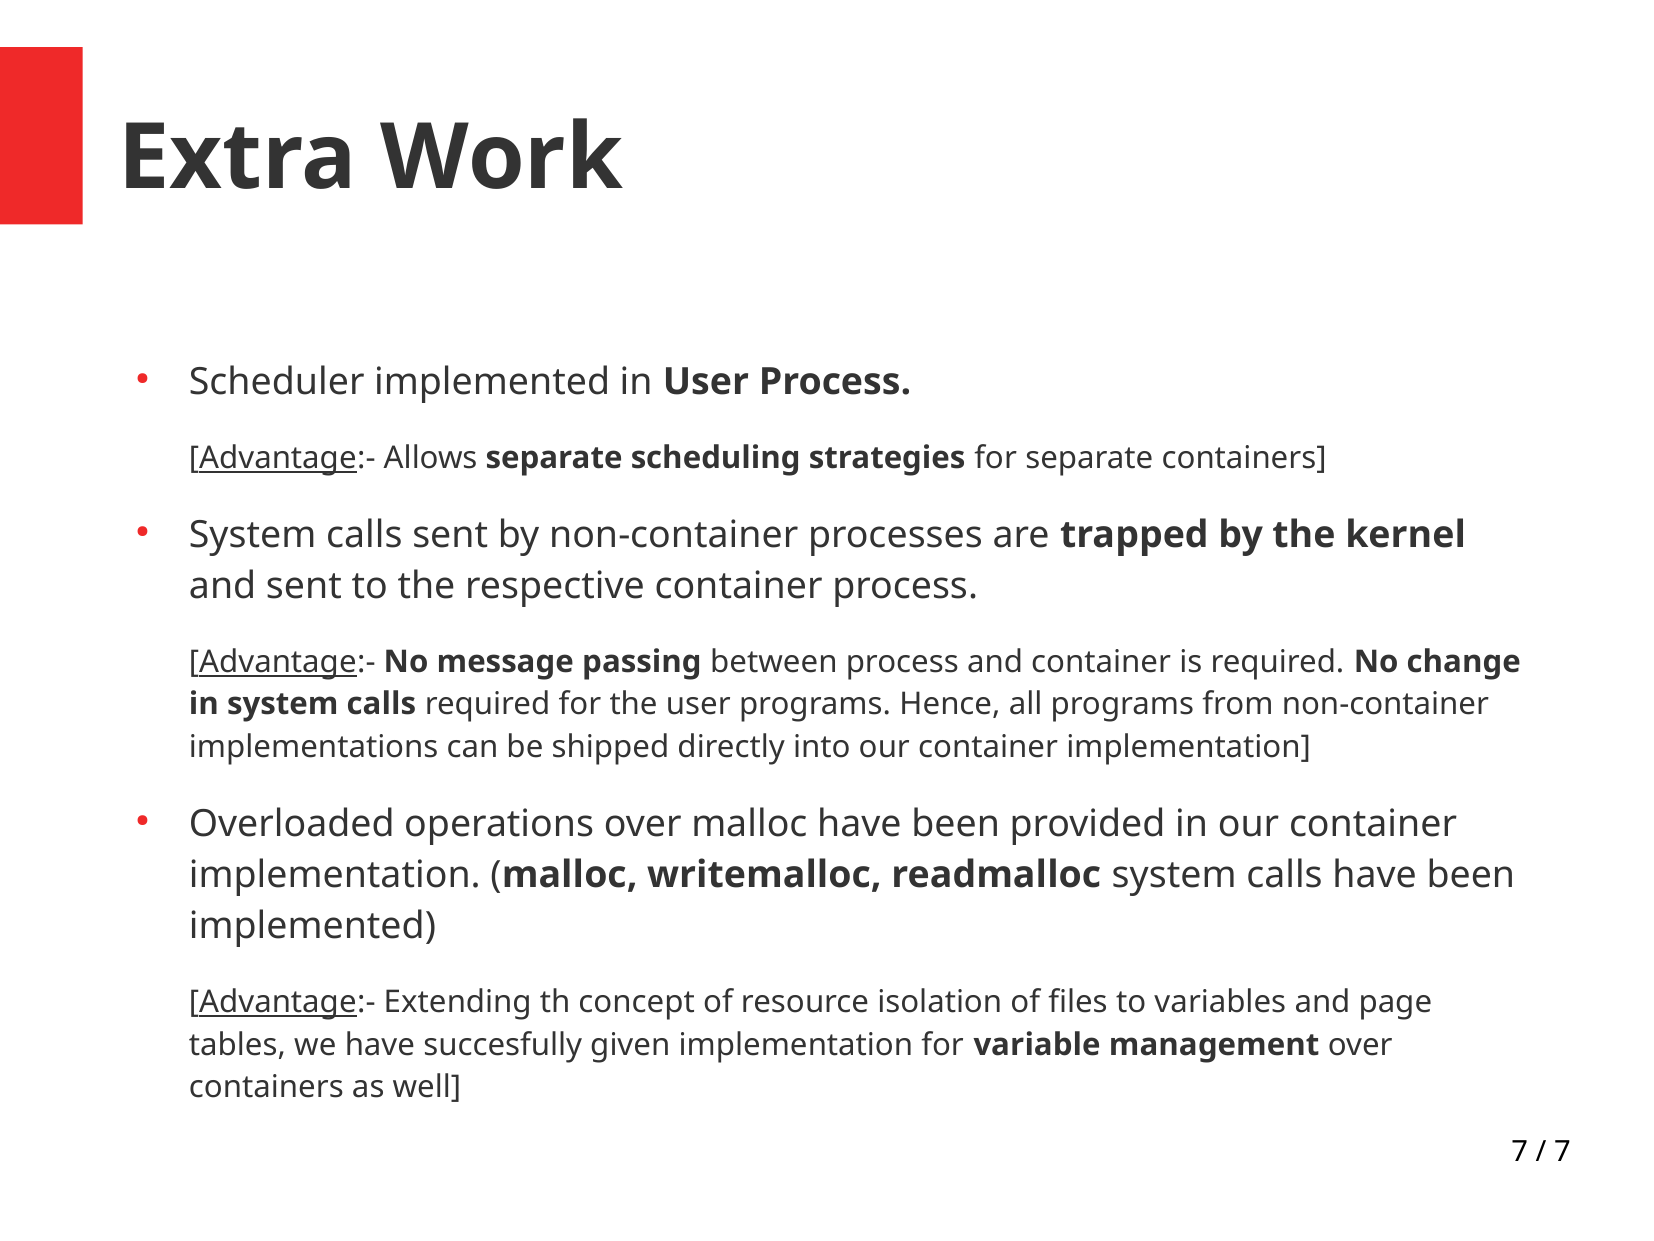

# Extra Work
Scheduler implemented in User Process.
[Advantage:- Allows separate scheduling strategies for separate containers]
System calls sent by non-container processes are trapped by the kernel and sent to the respective container process.
[Advantage:- No message passing between process and container is required. No change in system calls required for the user programs. Hence, all programs from non-container implementations can be shipped directly into our container implementation]
Overloaded operations over malloc have been provided in our container implementation. (malloc, writemalloc, readmalloc system calls have been implemented)
[Advantage:- Extending th concept of resource isolation of files to variables and page tables, we have succesfully given implementation for variable management over containers as well]
7